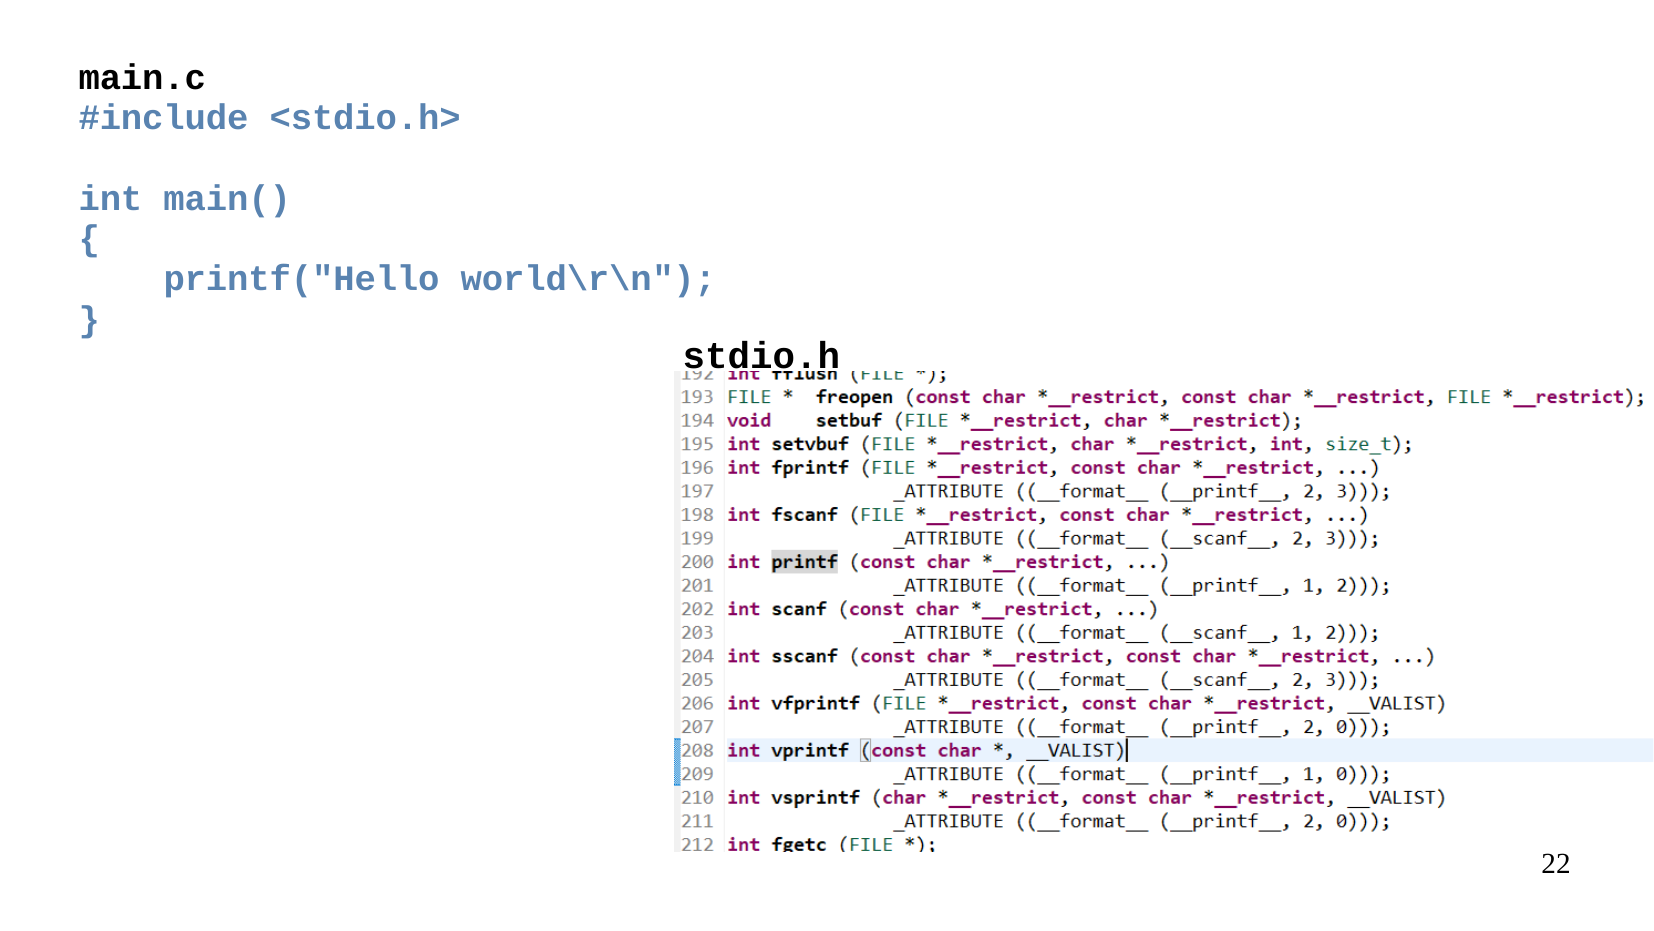

# main.c
#include <stdio.h>
int main()
{
 printf("Hello world\r\n");
}
stdio.h
22